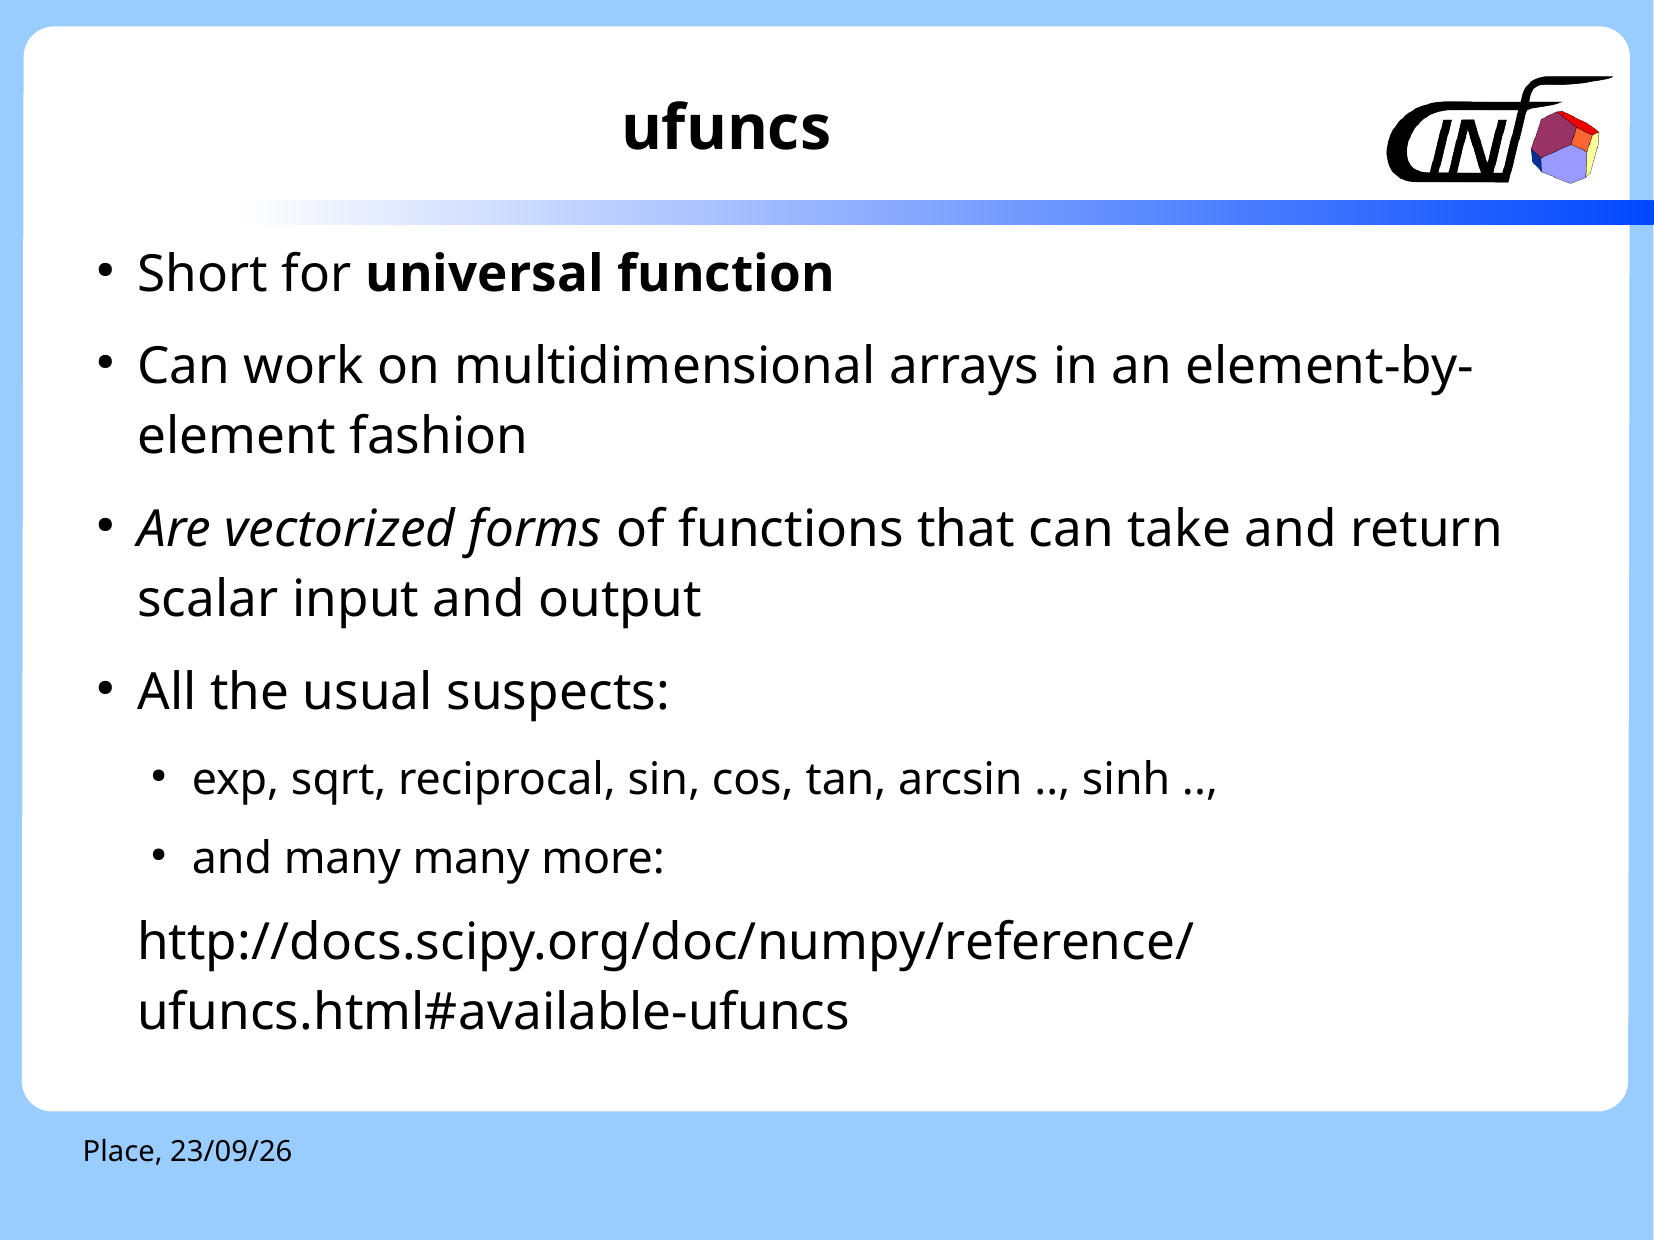

# ufuncs
Short for universal function
Can work on multidimensional arrays in an element-by-element fashion
Are vectorized forms of functions that can take and return scalar input and output
All the usual suspects:
exp, sqrt, reciprocal, sin, cos, tan, arcsin .., sinh ..,
and many many more:
http://docs.scipy.org/doc/numpy/reference/ufuncs.html#available-ufuncs